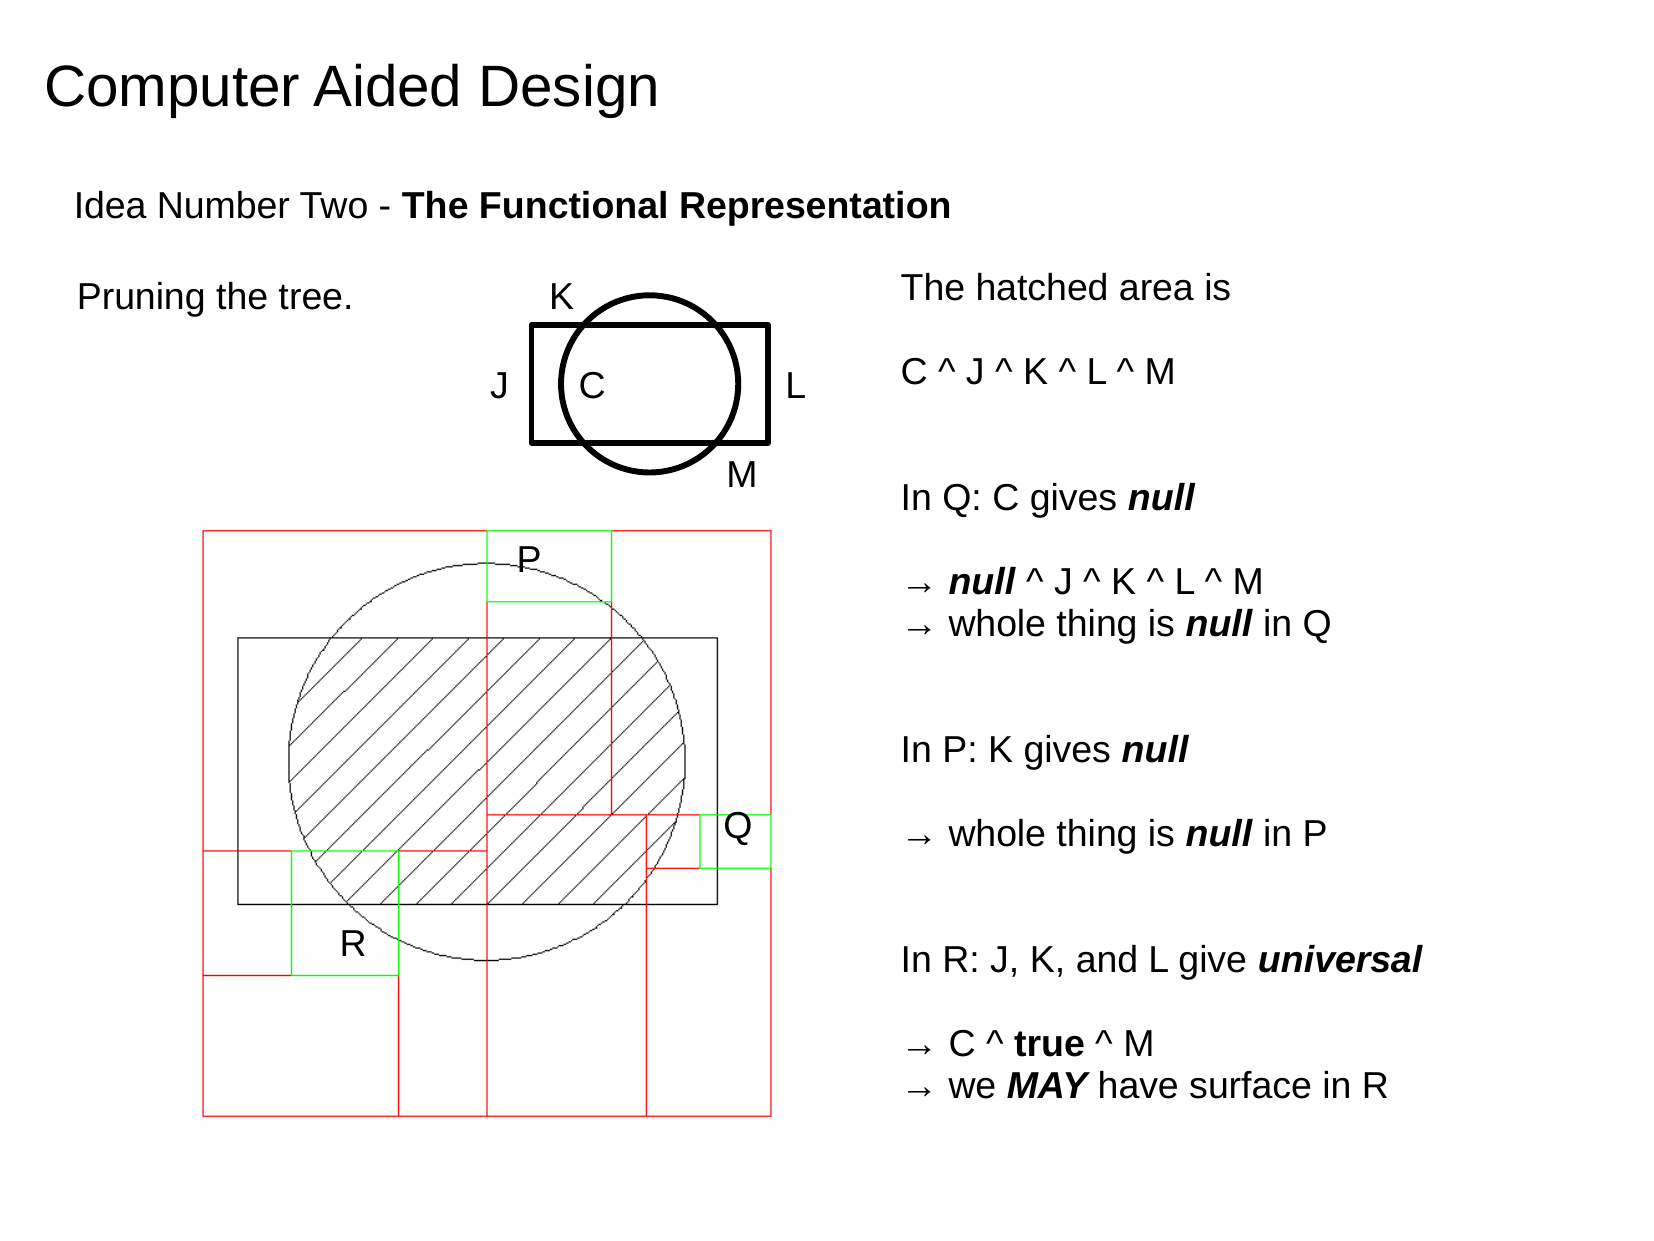

Computer Aided Design
Idea Number Two - The Functional Representation
The hatched area is
C ^ J ^ K ^ L ^ M
In Q: C gives null
→ null ^ J ^ K ^ L ^ M
→ whole thing is null in Q
In P: K gives null
→ whole thing is null in P
In R: J, K, and L give universal
→ C ^ true ^ M
→ we MAY have surface in R
Pruning the tree.
K
J
C
L
M
P
Q
R